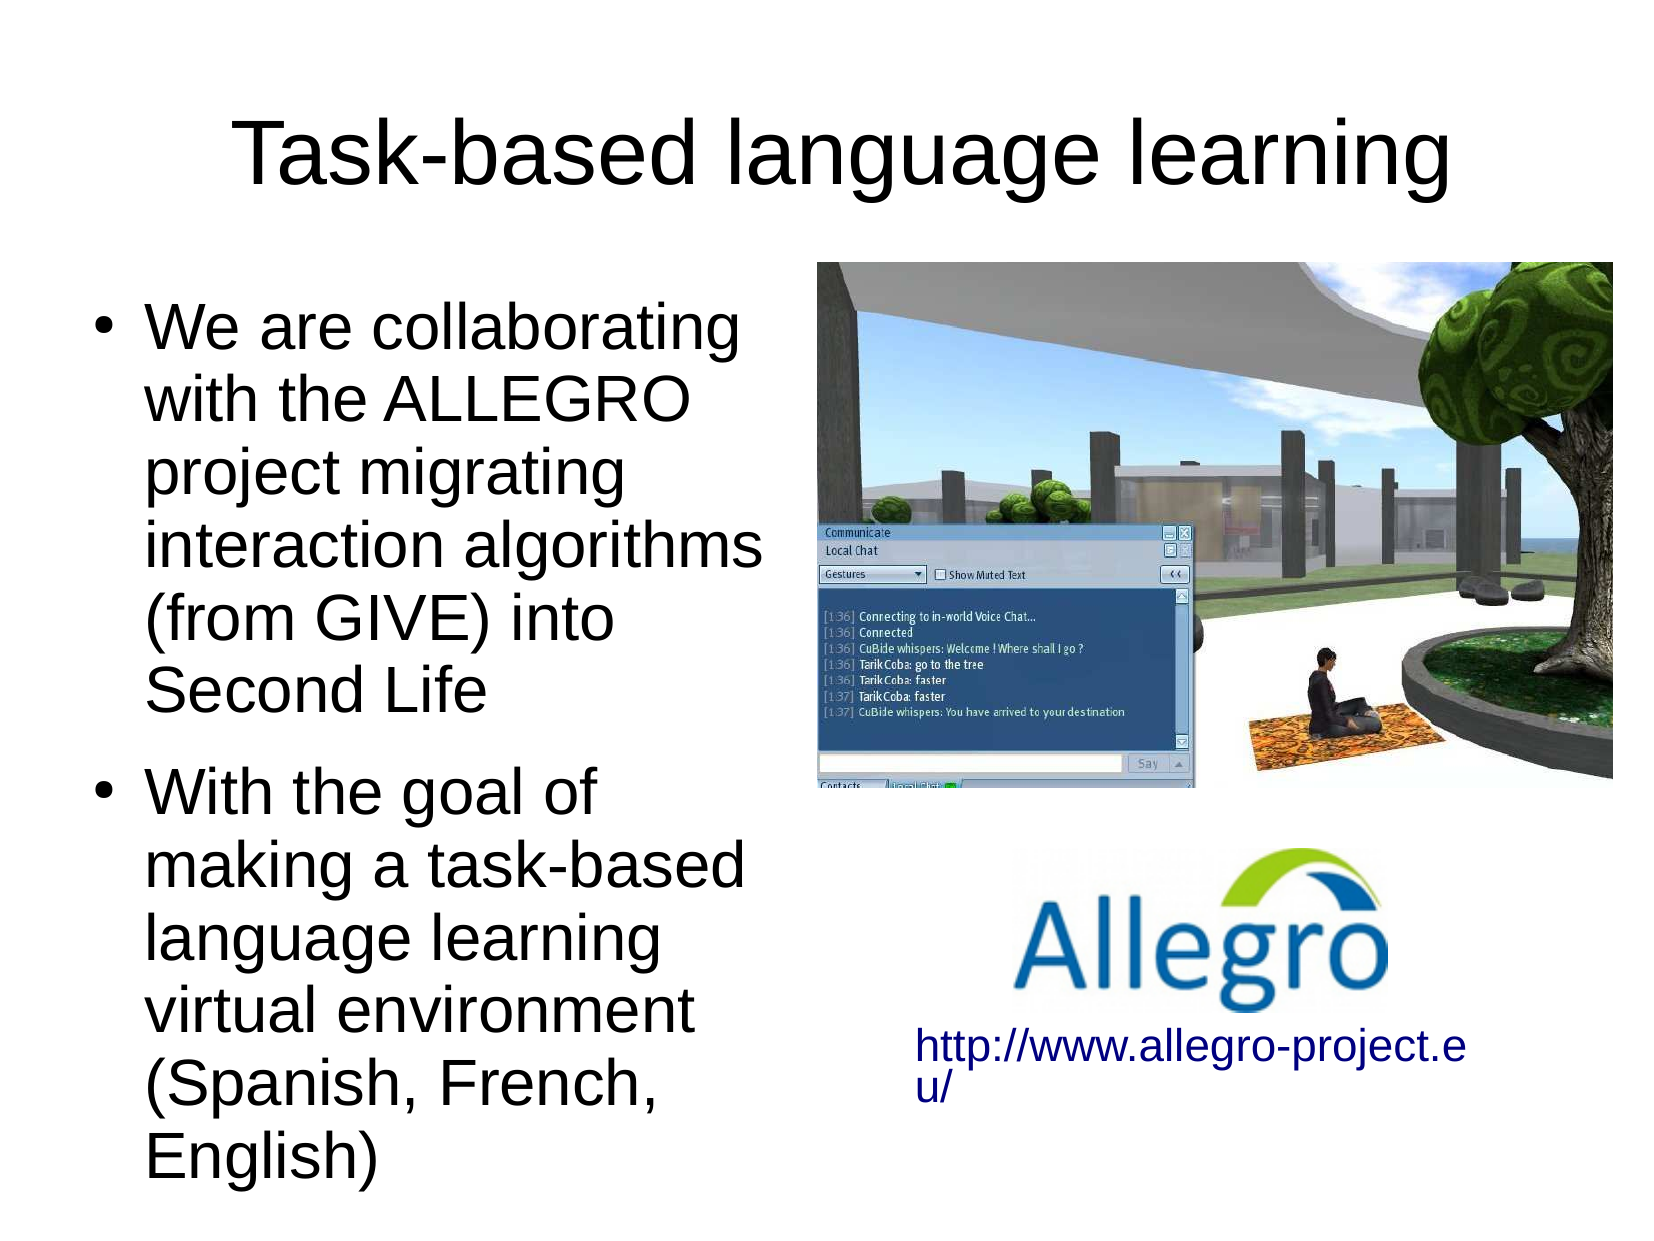

# Task-based language learning
We are collaborating with the ALLEGRO project migrating interaction algorithms (from GIVE) into Second Life
With the goal of making a task-based language learning virtual environment (Spanish, French, English)
http://www.allegro-project.eu/